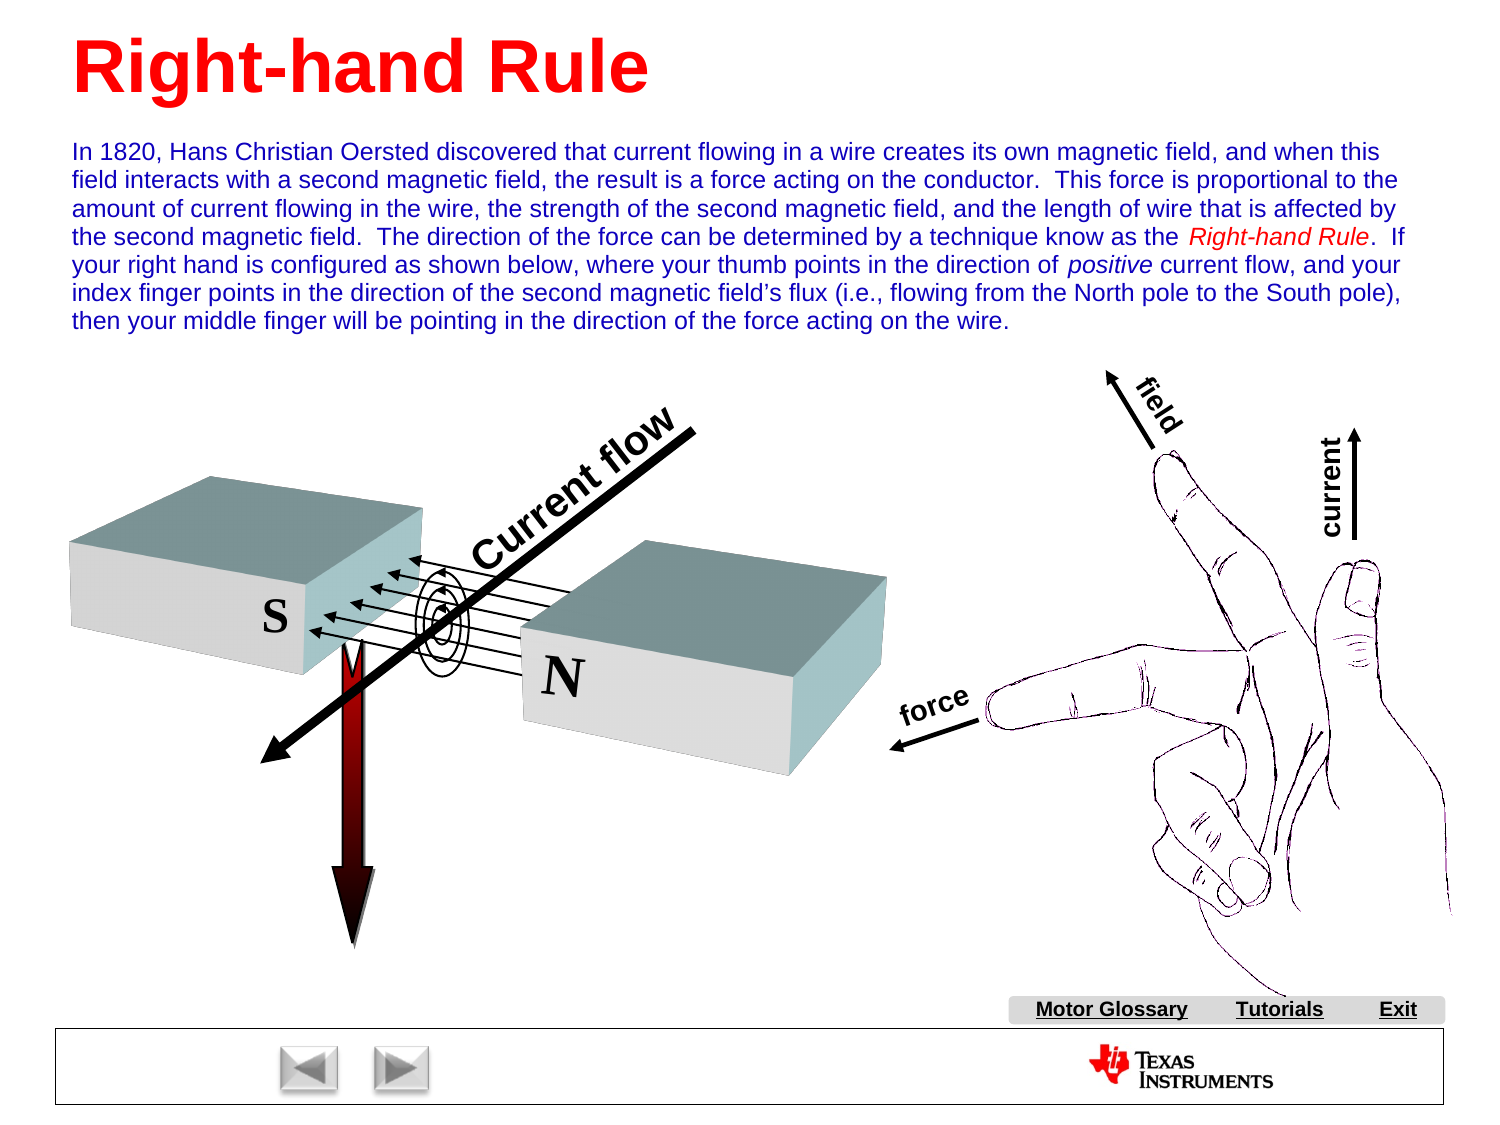

# Right-hand Rule
In 1820, Hans Christian Oersted discovered that current flowing in a wire creates its own magnetic field, and when this field interacts with a second magnetic field, the result is a force acting on the conductor. This force is proportional to the amount of current flowing in the wire, the strength of the second magnetic field, and the length of wire that is affected by the second magnetic field. The direction of the force can be determined by a technique know as the Right-hand Rule. If your right hand is configured as shown below, where your thumb points in the direction of positive current flow, and your index finger points in the direction of the second magnetic field’s flux (i.e., flowing from the North pole to the South pole), then your middle finger will be pointing in the direction of the force acting on the wire.
Current flow
S
N
field
current
force